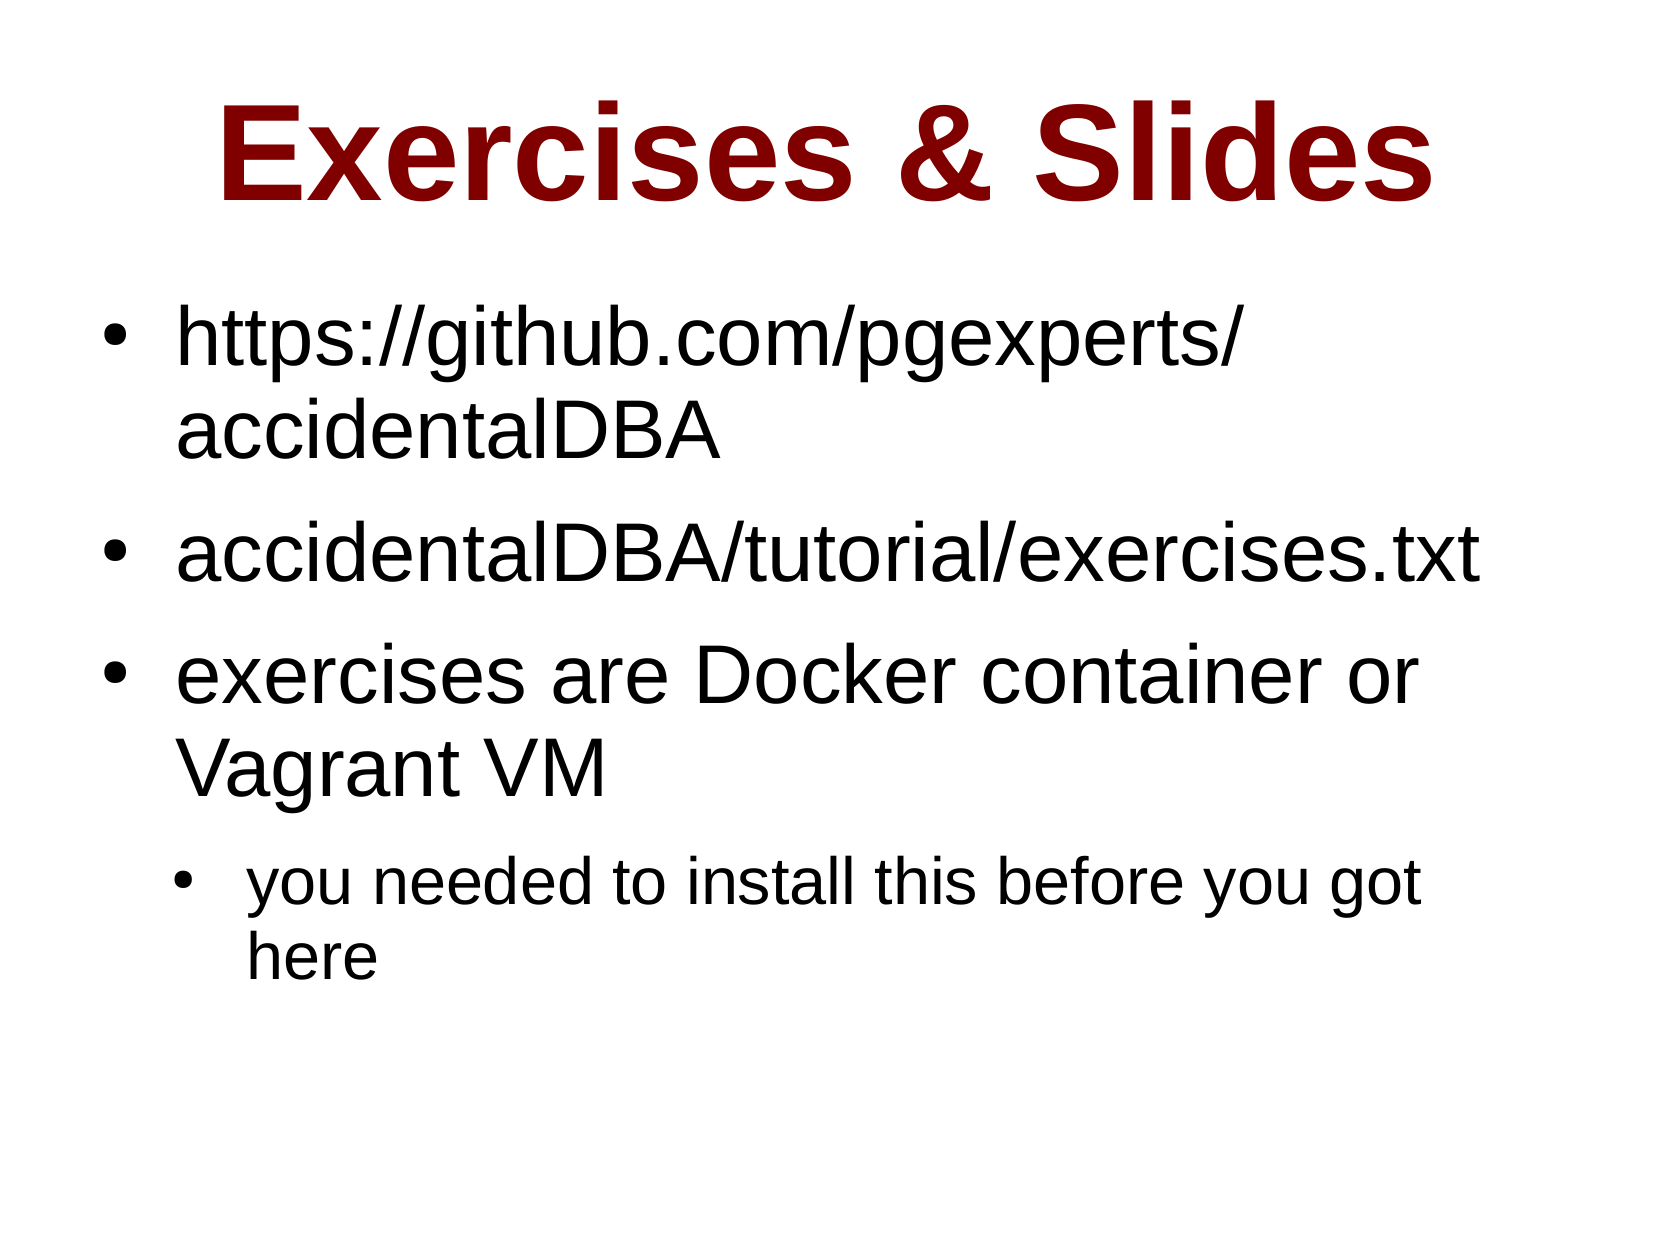

# Exercises & Slides
https://github.com/pgexperts/
accidentalDBA
accidentalDBA/tutorial/exercises.txt
exercises are Docker container or Vagrant VM
you needed to install this before you got here